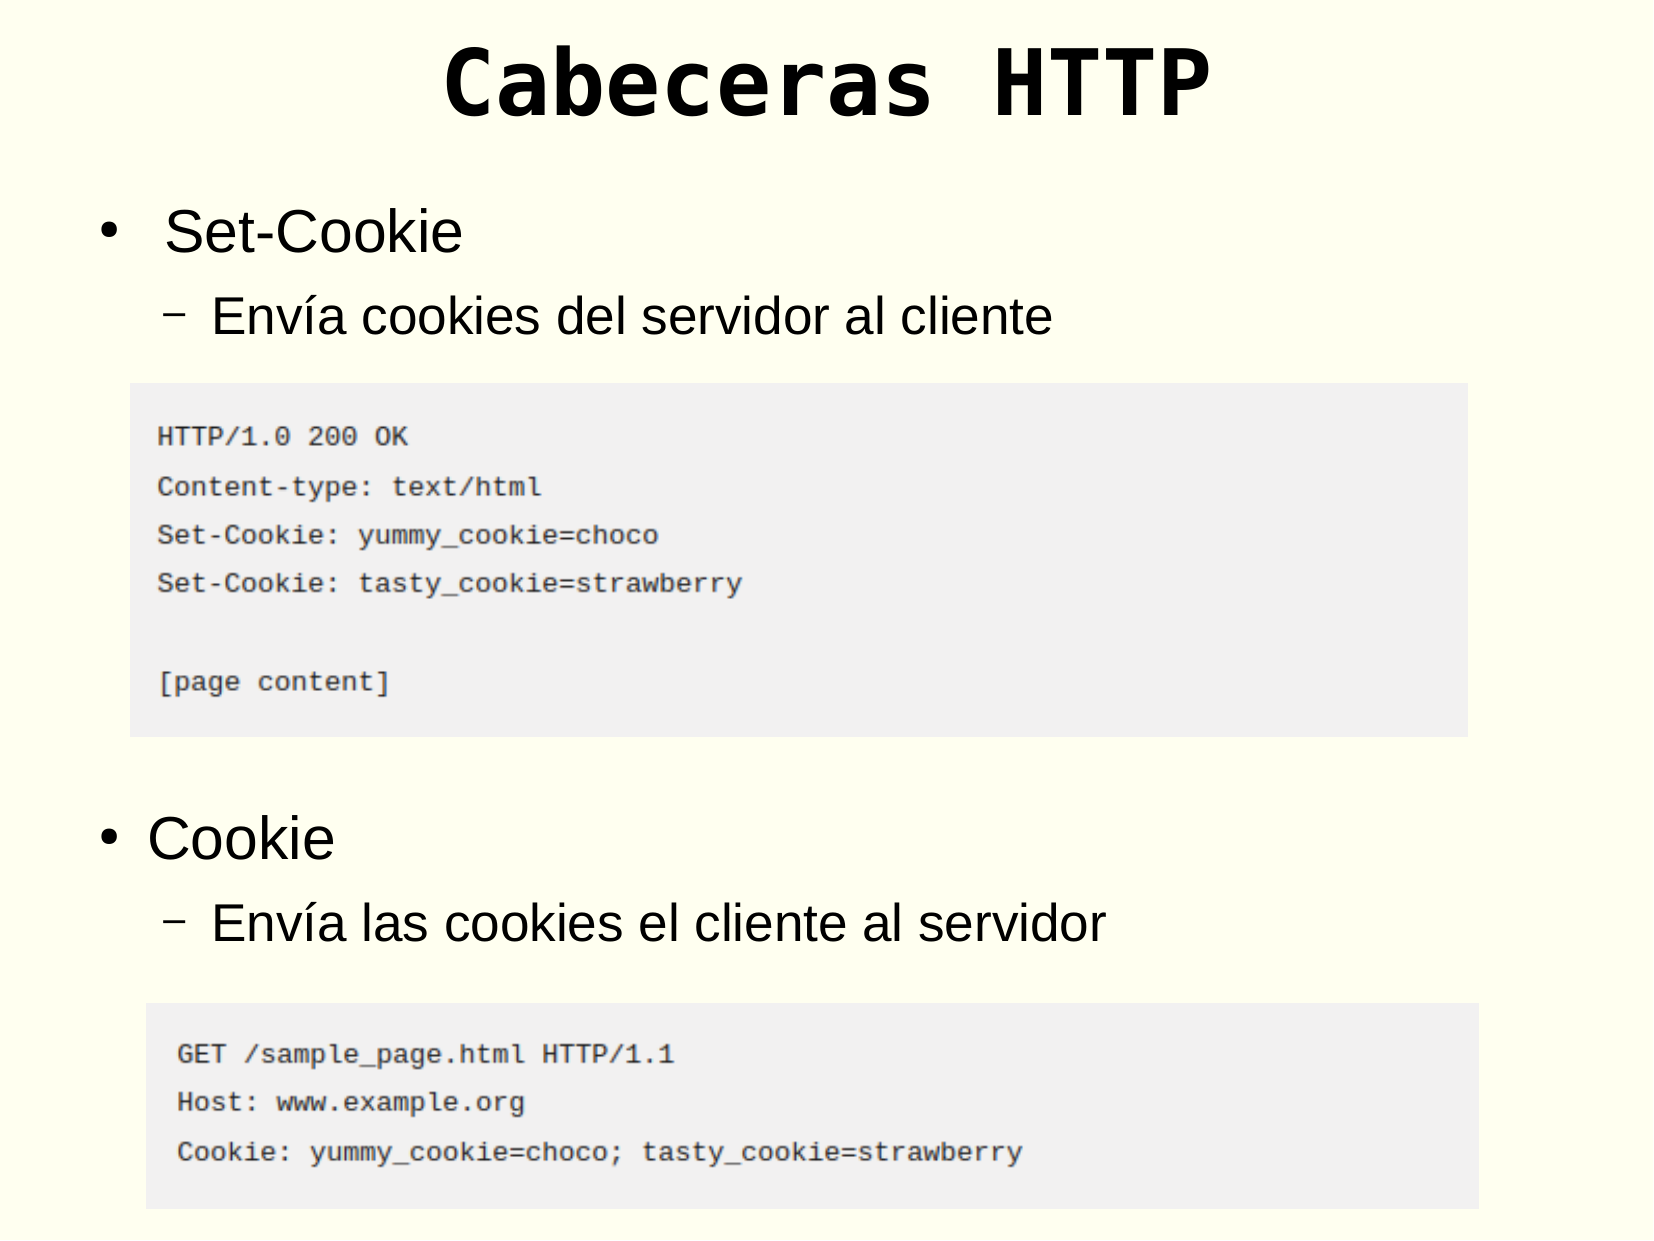

# Cabeceras HTTP
 Set-Cookie
Envía cookies del servidor al cliente
Cookie
Envía las cookies el cliente al servidor